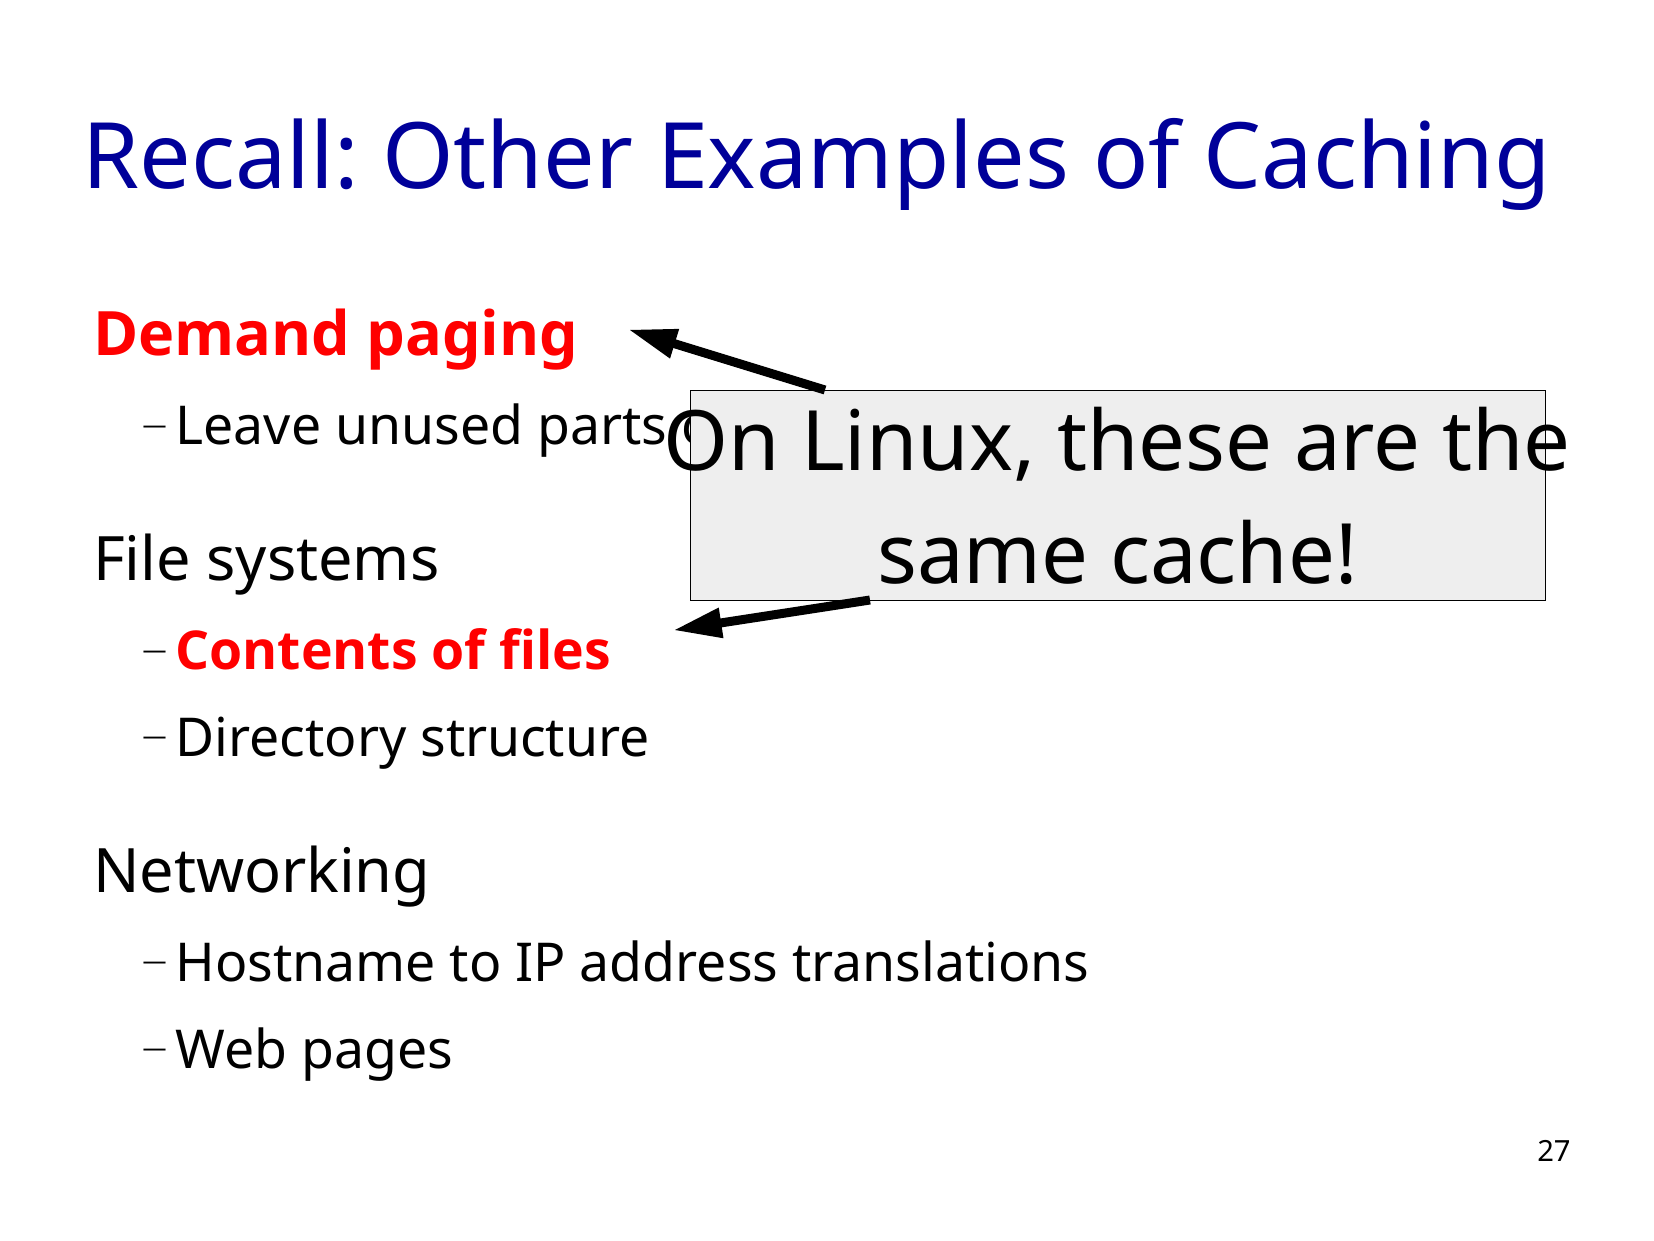

# Recall: Other Examples of Caching
Demand paging
Leave unused parts of process memory on disk/SSD
File systems
Contents of files
Directory structure
Networking
Hostname to IP address translations
Web pages
On Linux, these are the
same cache!
27